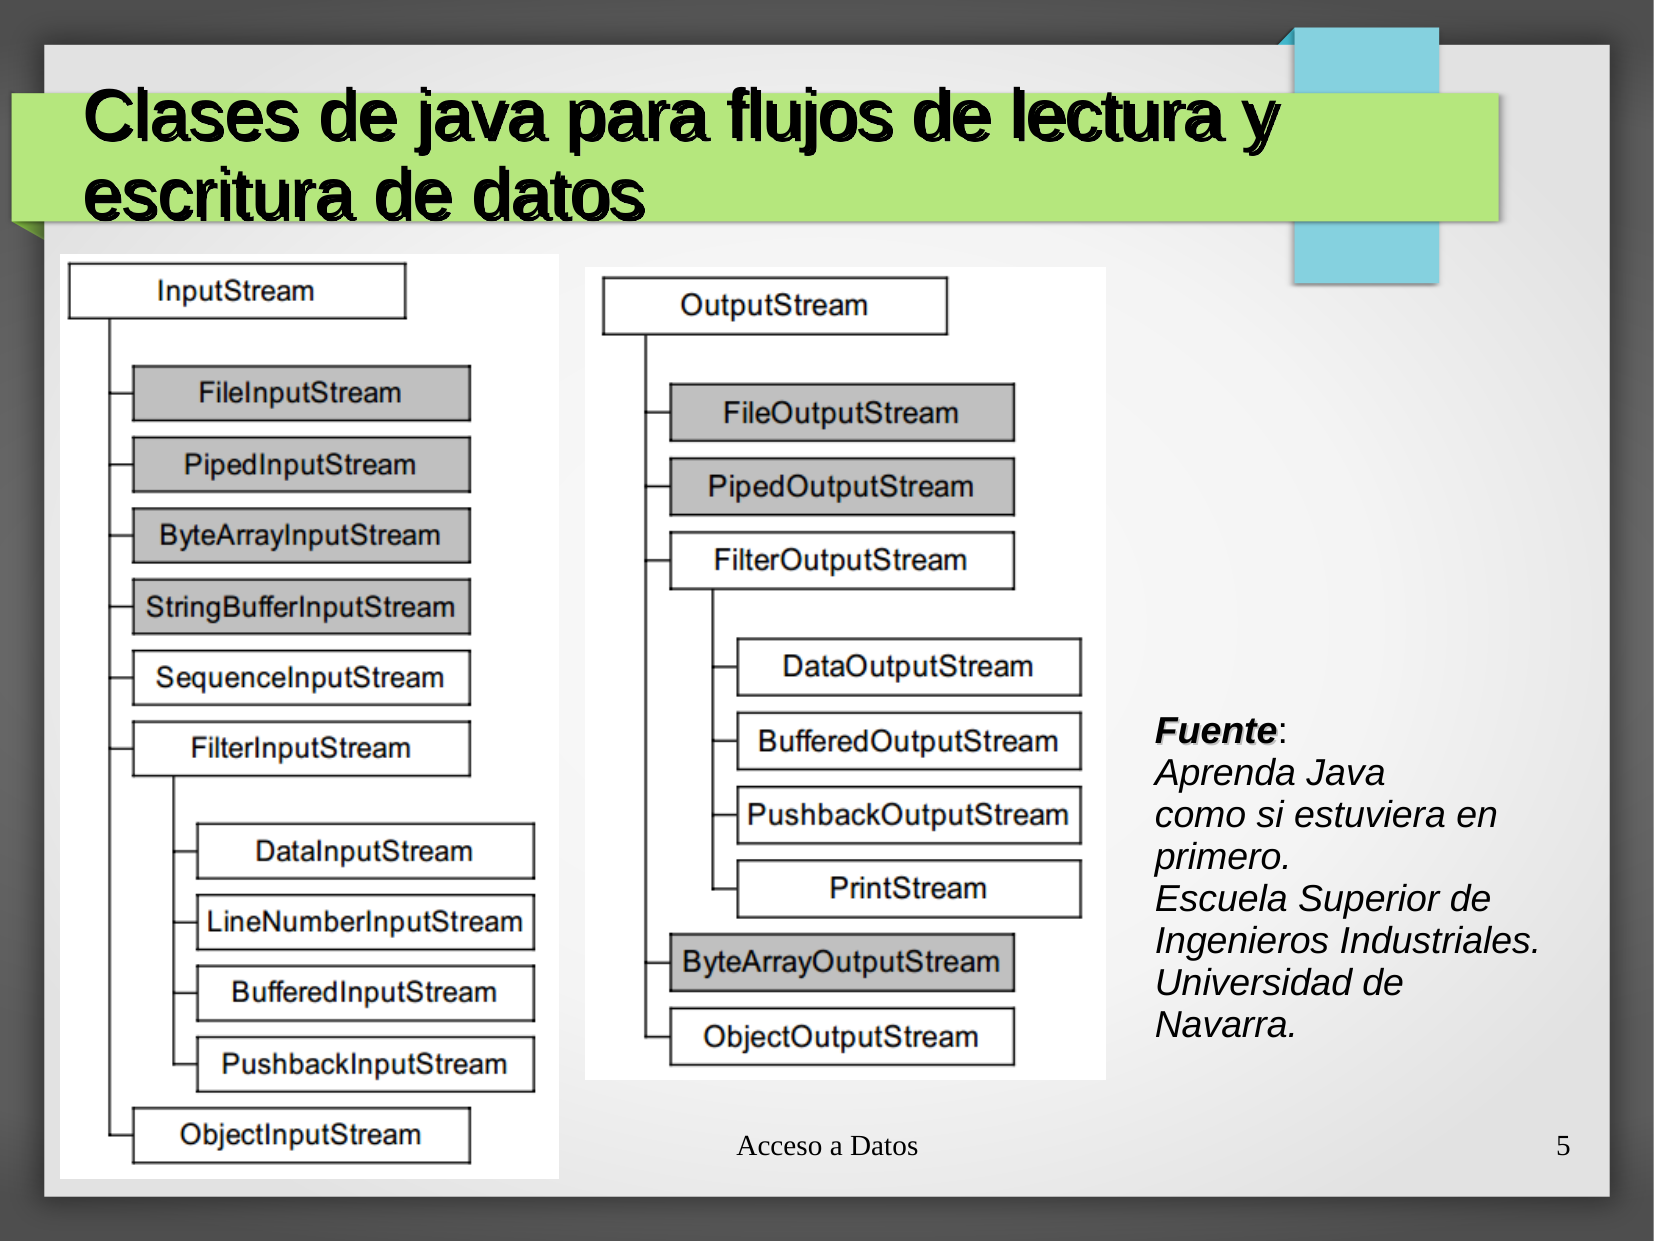

# Clases de java para flujos de lectura y escritura de datos
Fuente:
Aprenda Java
como si estuviera en primero.
Escuela Superior de Ingenieros Industriales. Universidad de Navarra.
Curso 2014/15
Acceso a Datos
5